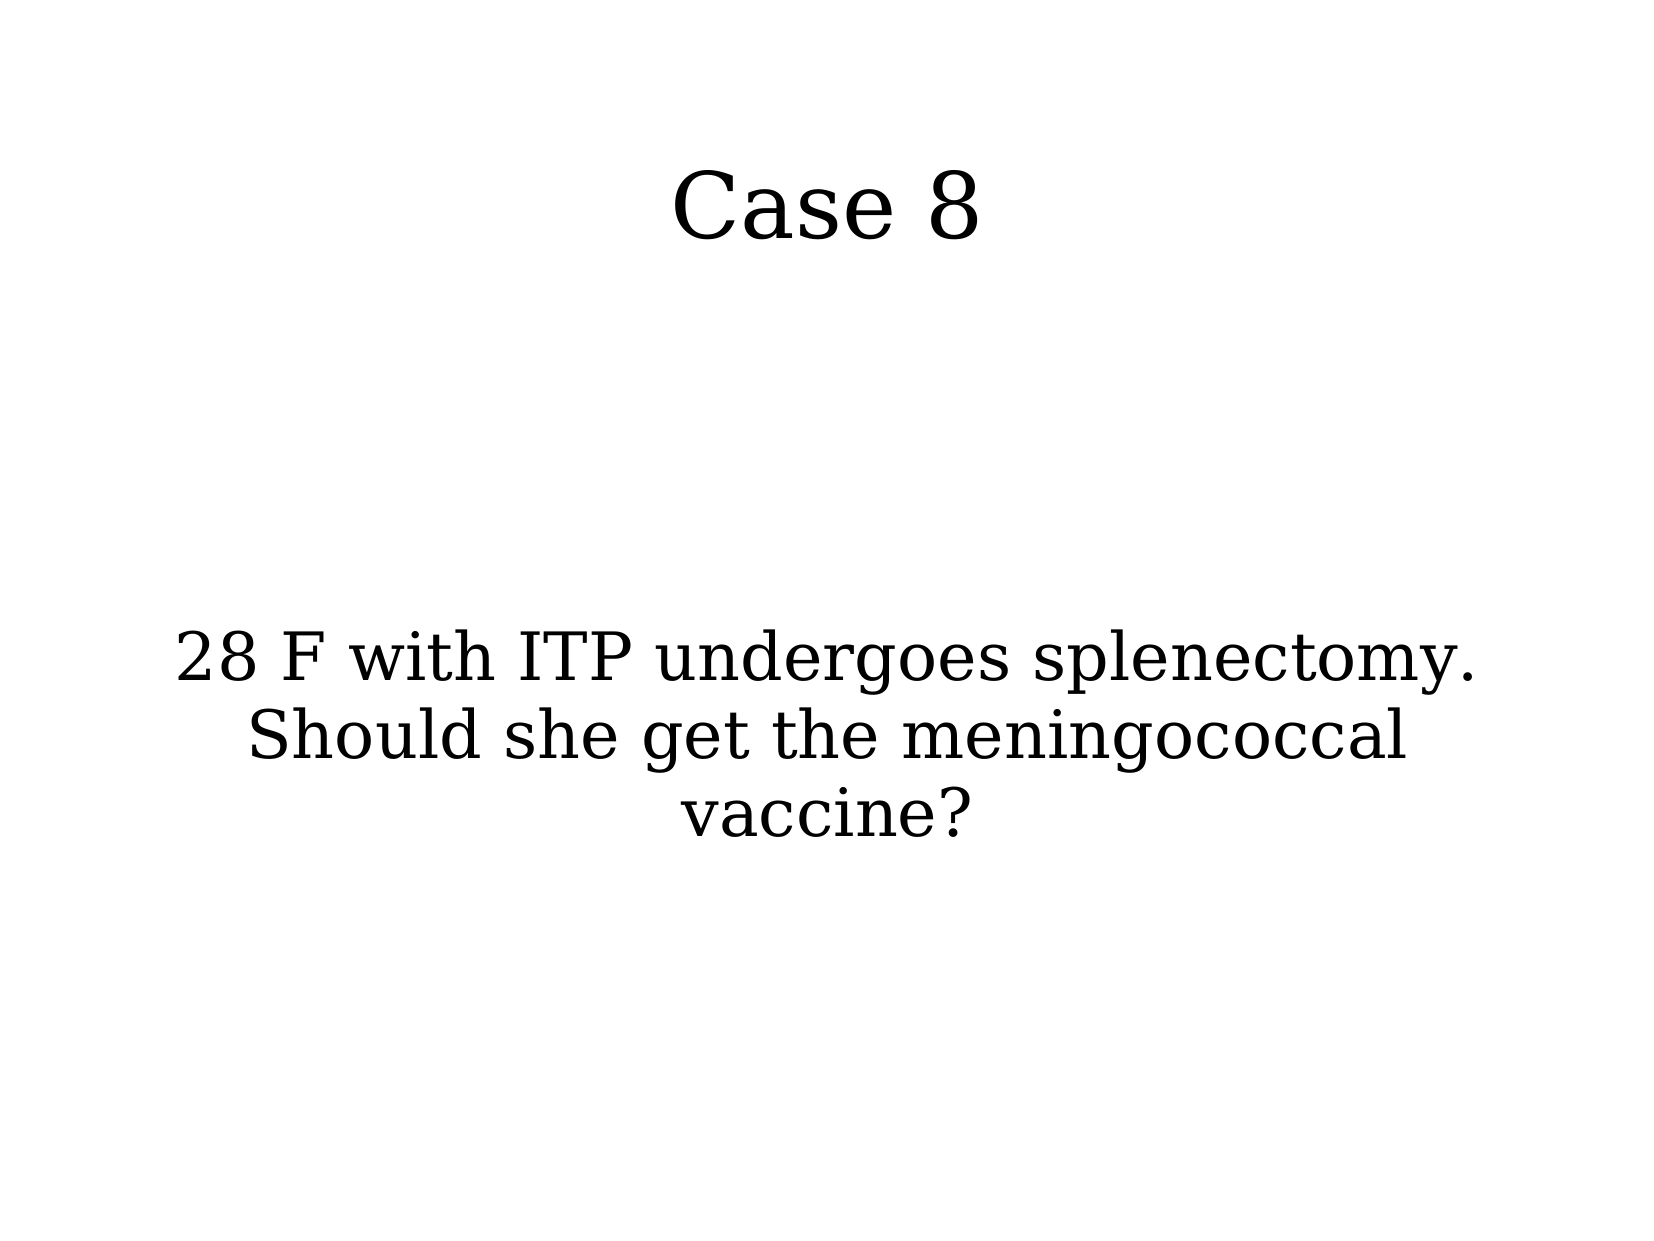

# Case 8
28 F with ITP undergoes splenectomy. Should she get the meningococcal vaccine?